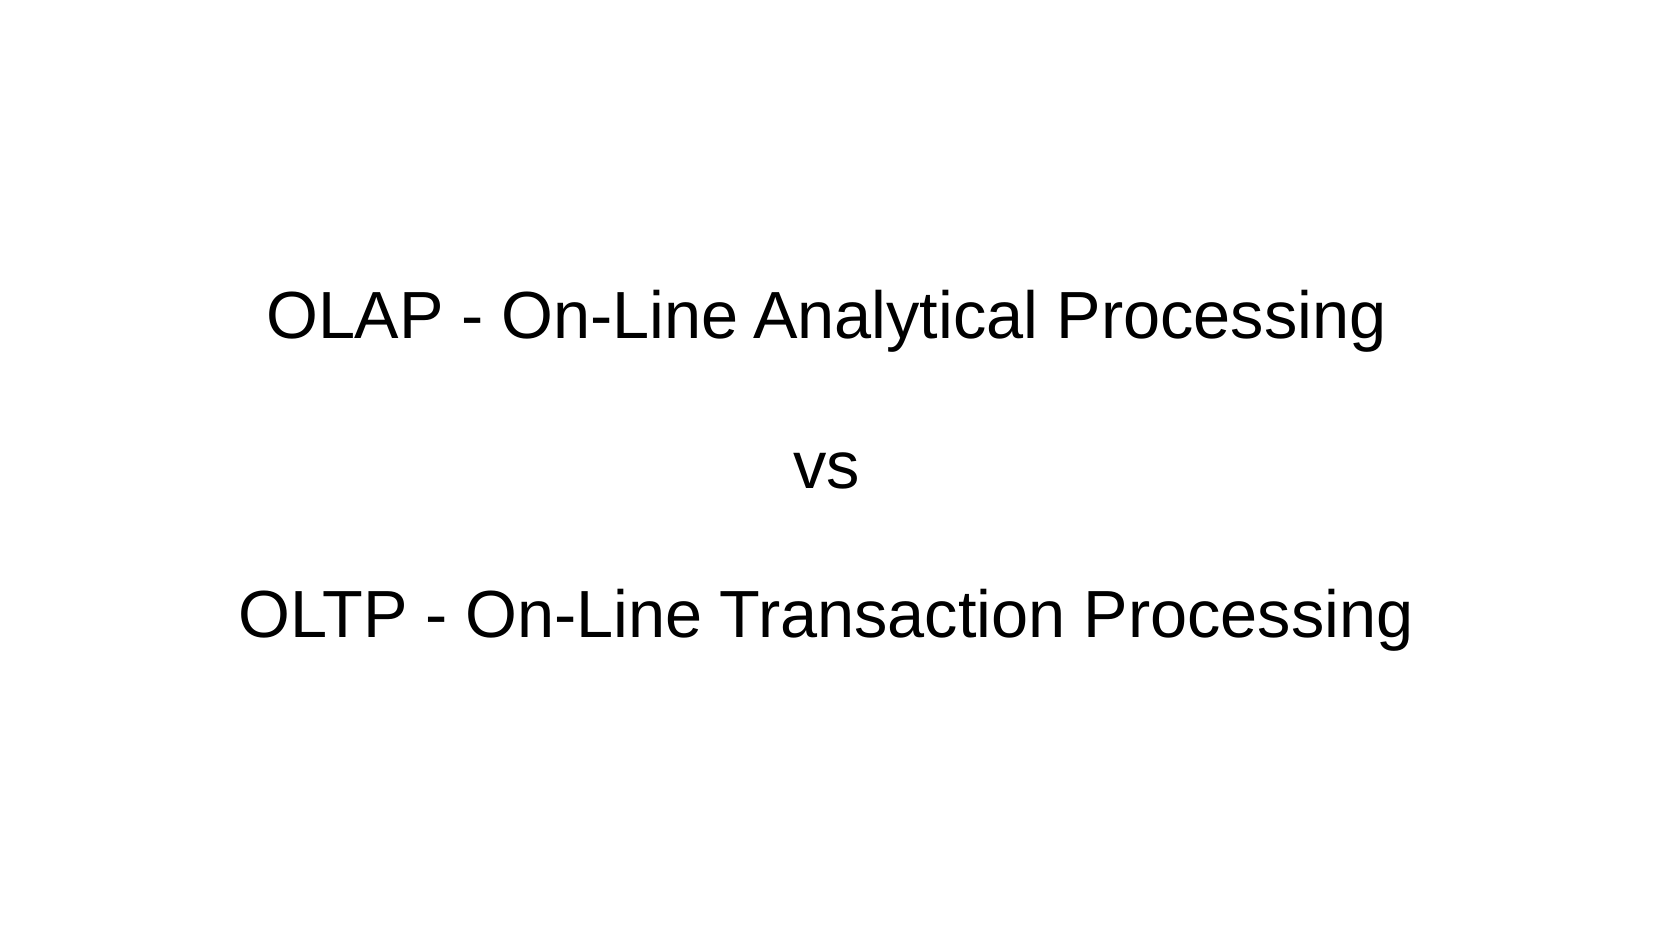

# OLAP - On-Line Analytical Processing
vs
OLTP - On-Line Transaction Processing